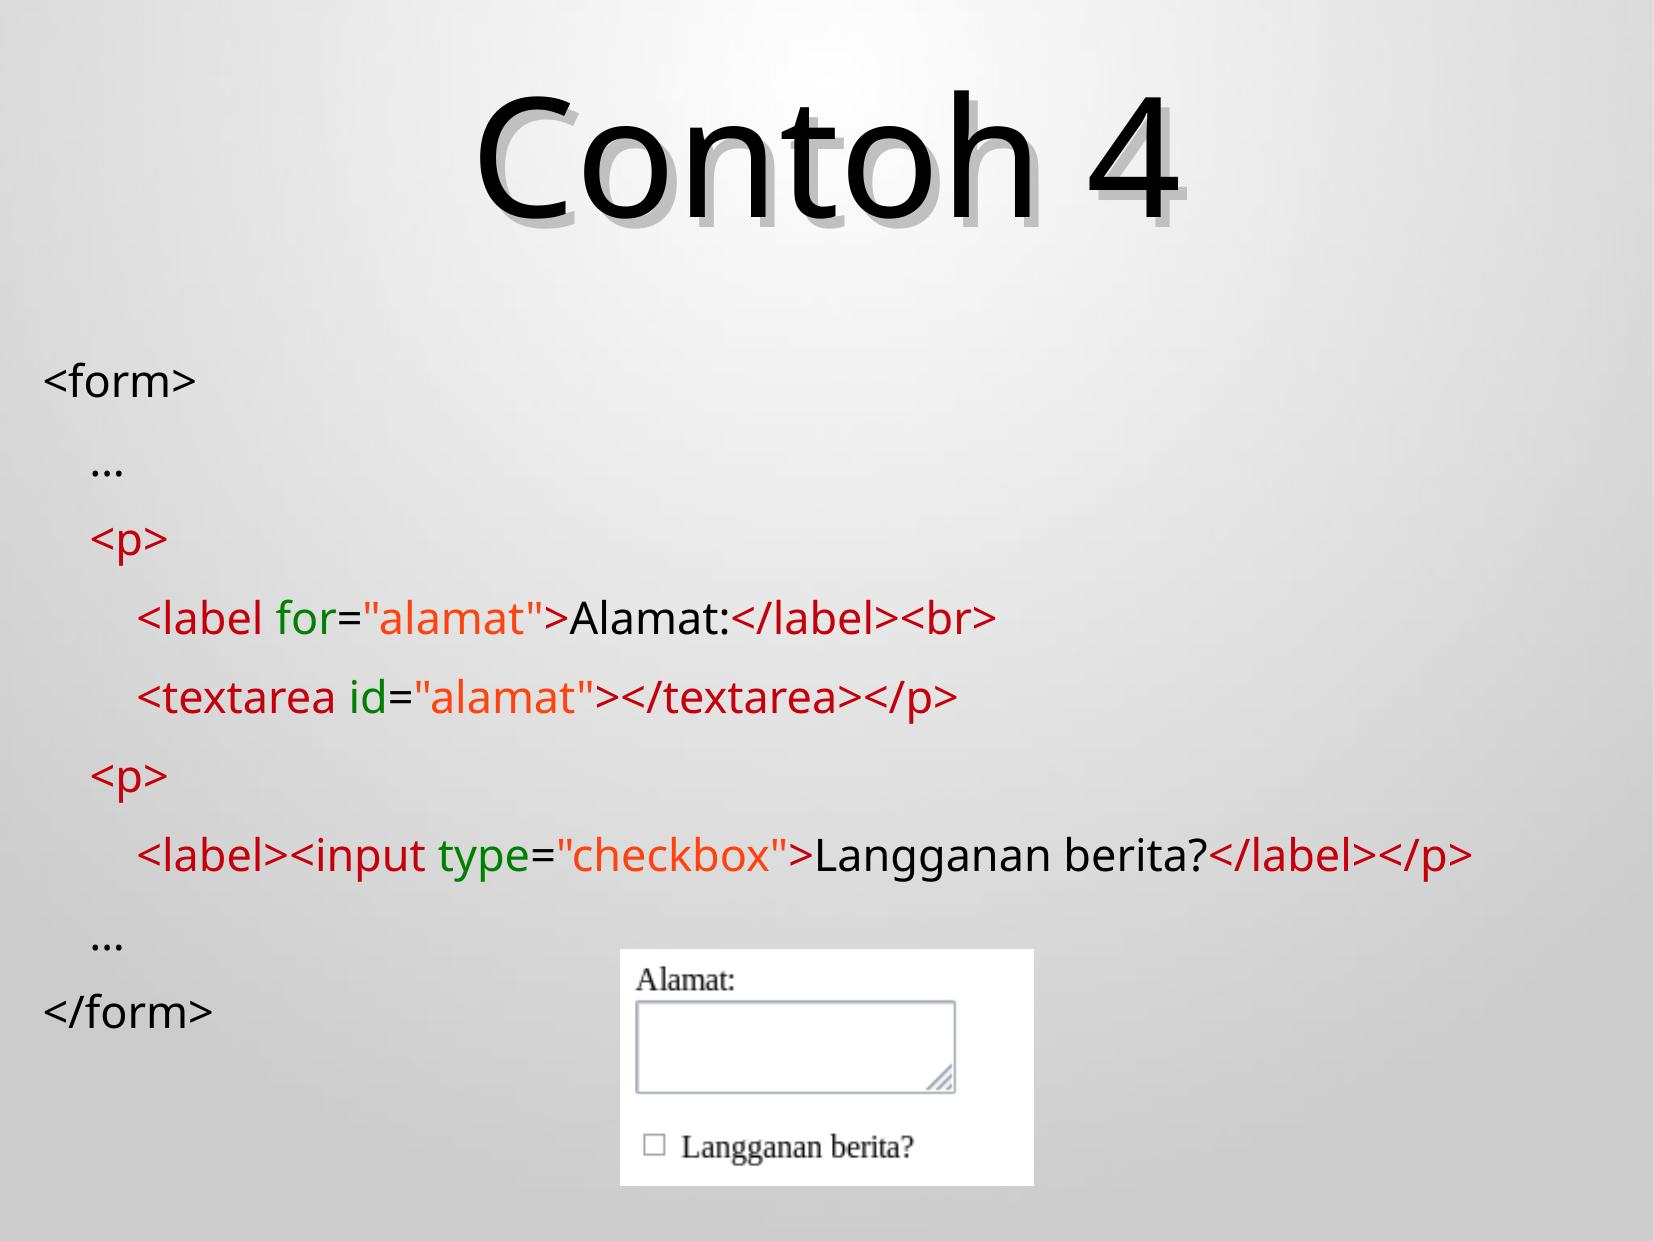

# Contoh 4
<form>
 …
 <p>
 <label for="alamat">Alamat:</label><br>
 <textarea id="alamat"></textarea></p>
 <p>
 <label><input type="checkbox">Langganan berita?</label></p>
 …
</form>